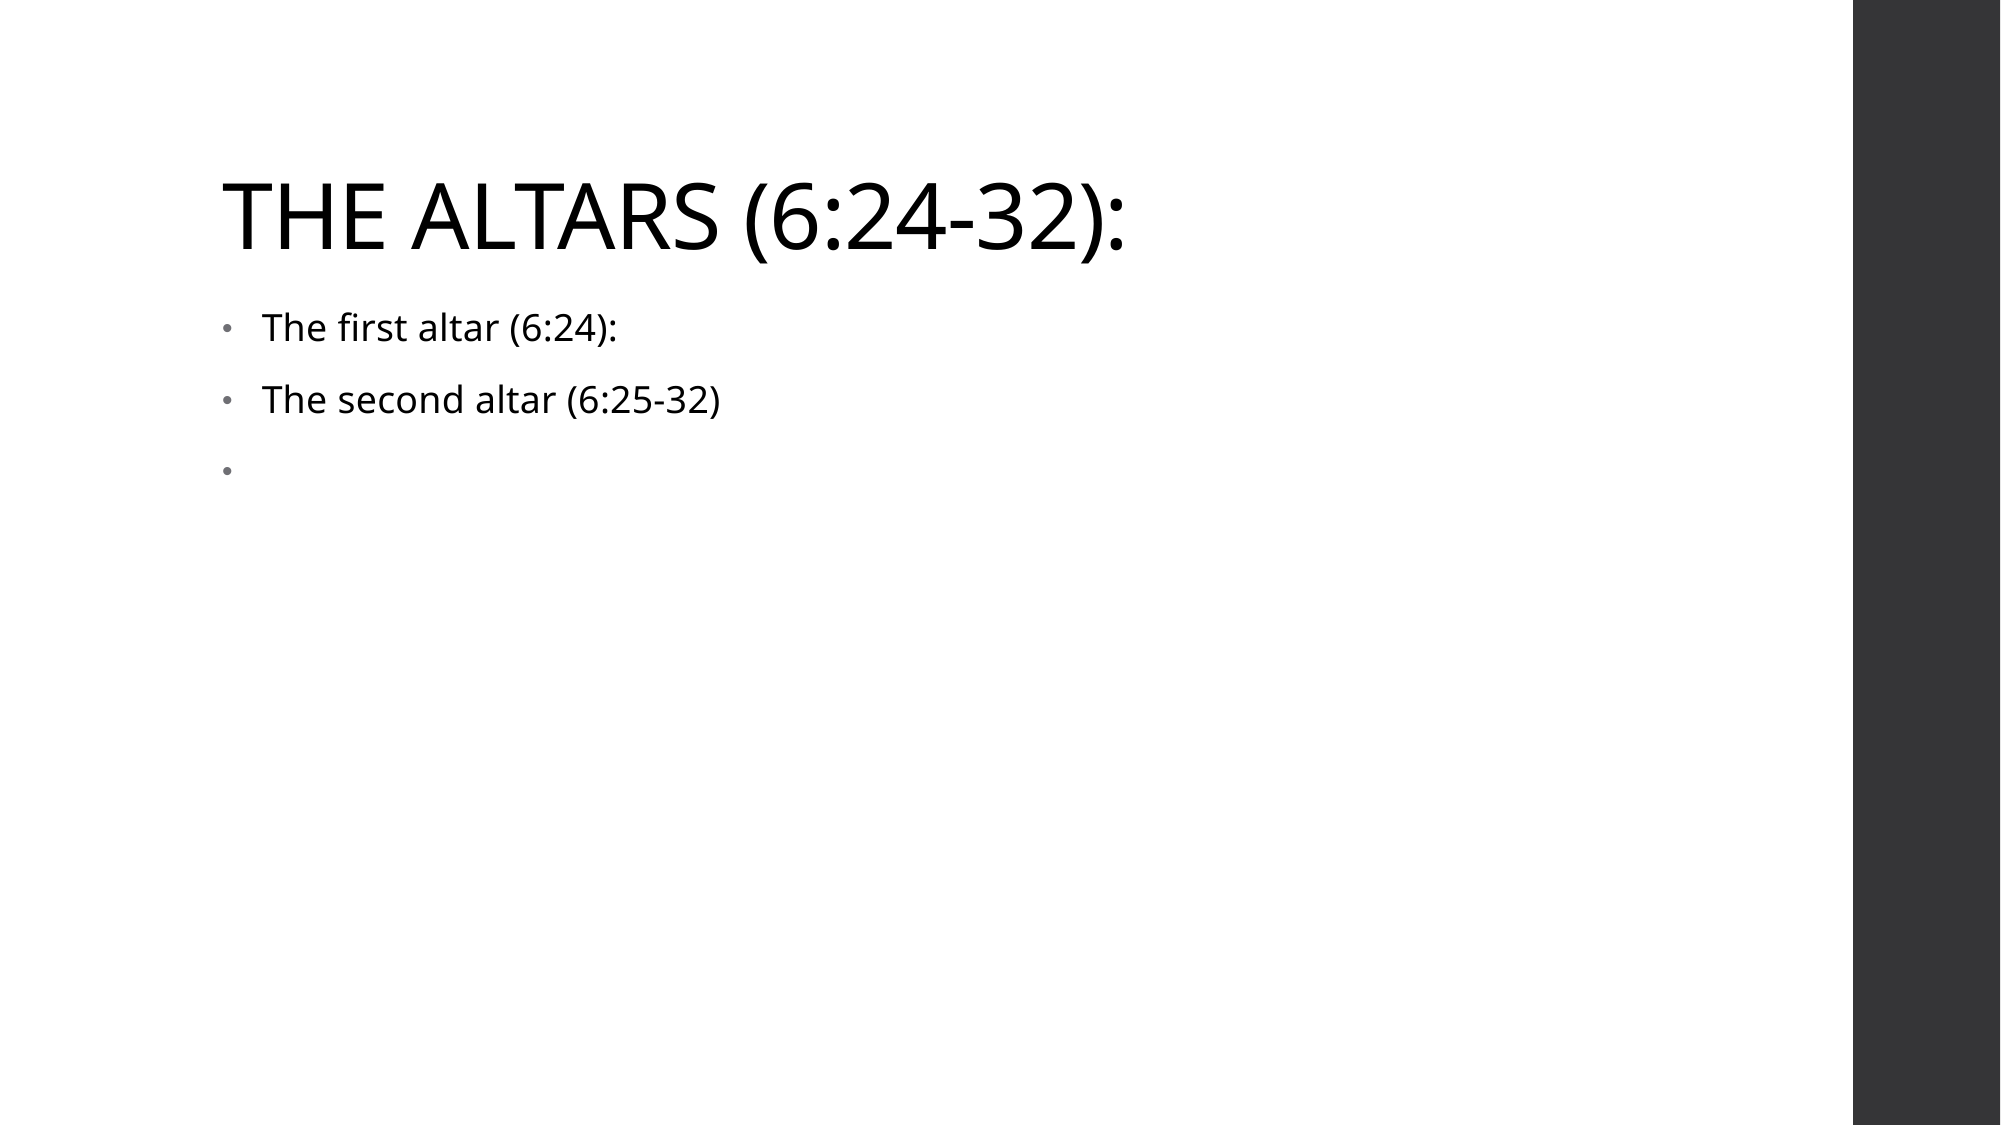

# THE ALTARS (6:24-32):
 The first altar (6:24):
 The second altar (6:25-32)